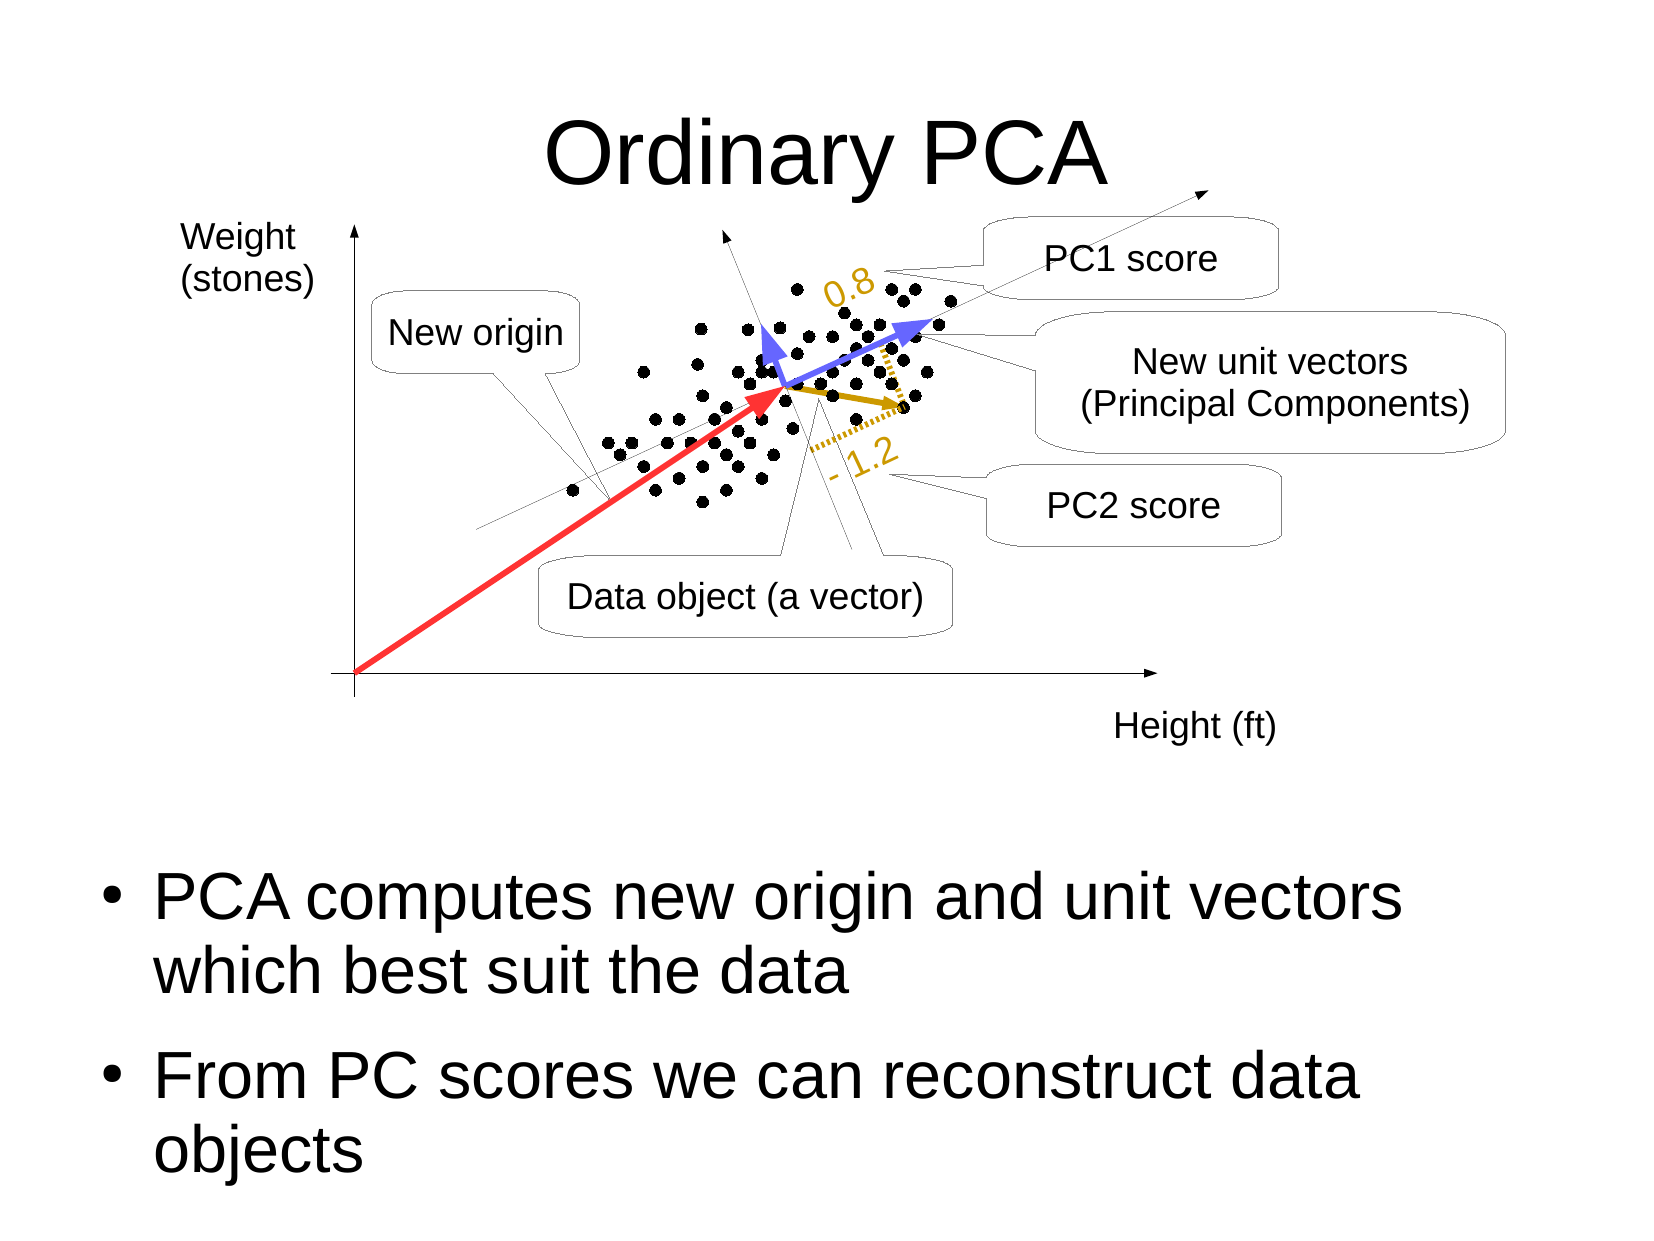

# Ordinary PCA
Weight (stones)
PC1 score
0.8
New origin
New unit vectors
 (Principal Components)
- 1.2
PC2 score
Data object (a vector)
Height (ft)
PCA computes new origin and unit vectors which best suit the data
From PC scores we can reconstruct data objects